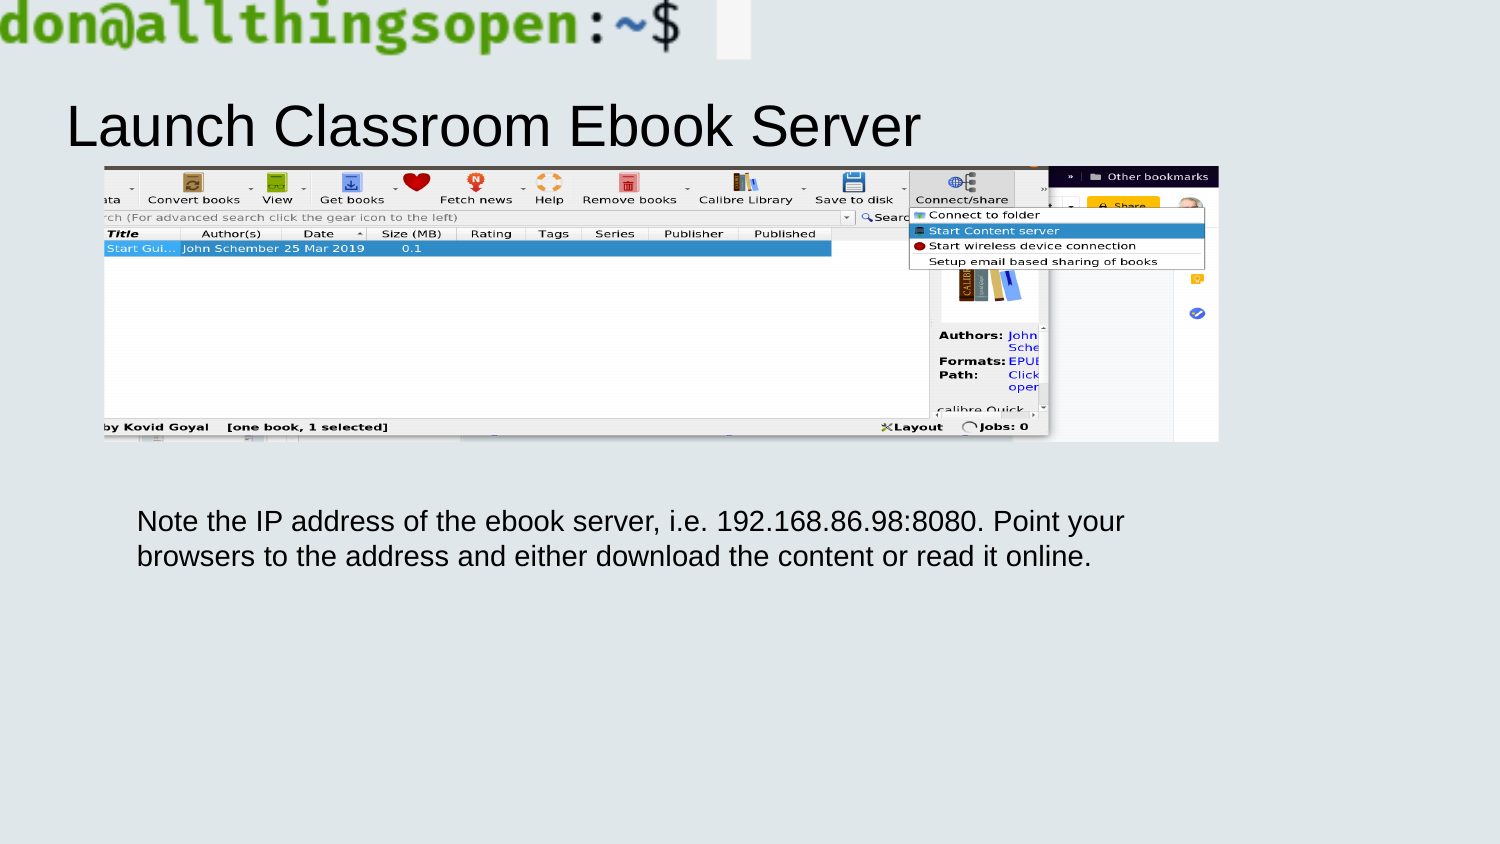

# Launch Classroom Ebook Server
Note the IP address of the ebook server, i.e. 192.168.86.98:8080. Point your browsers to the address and either download the content or read it online.